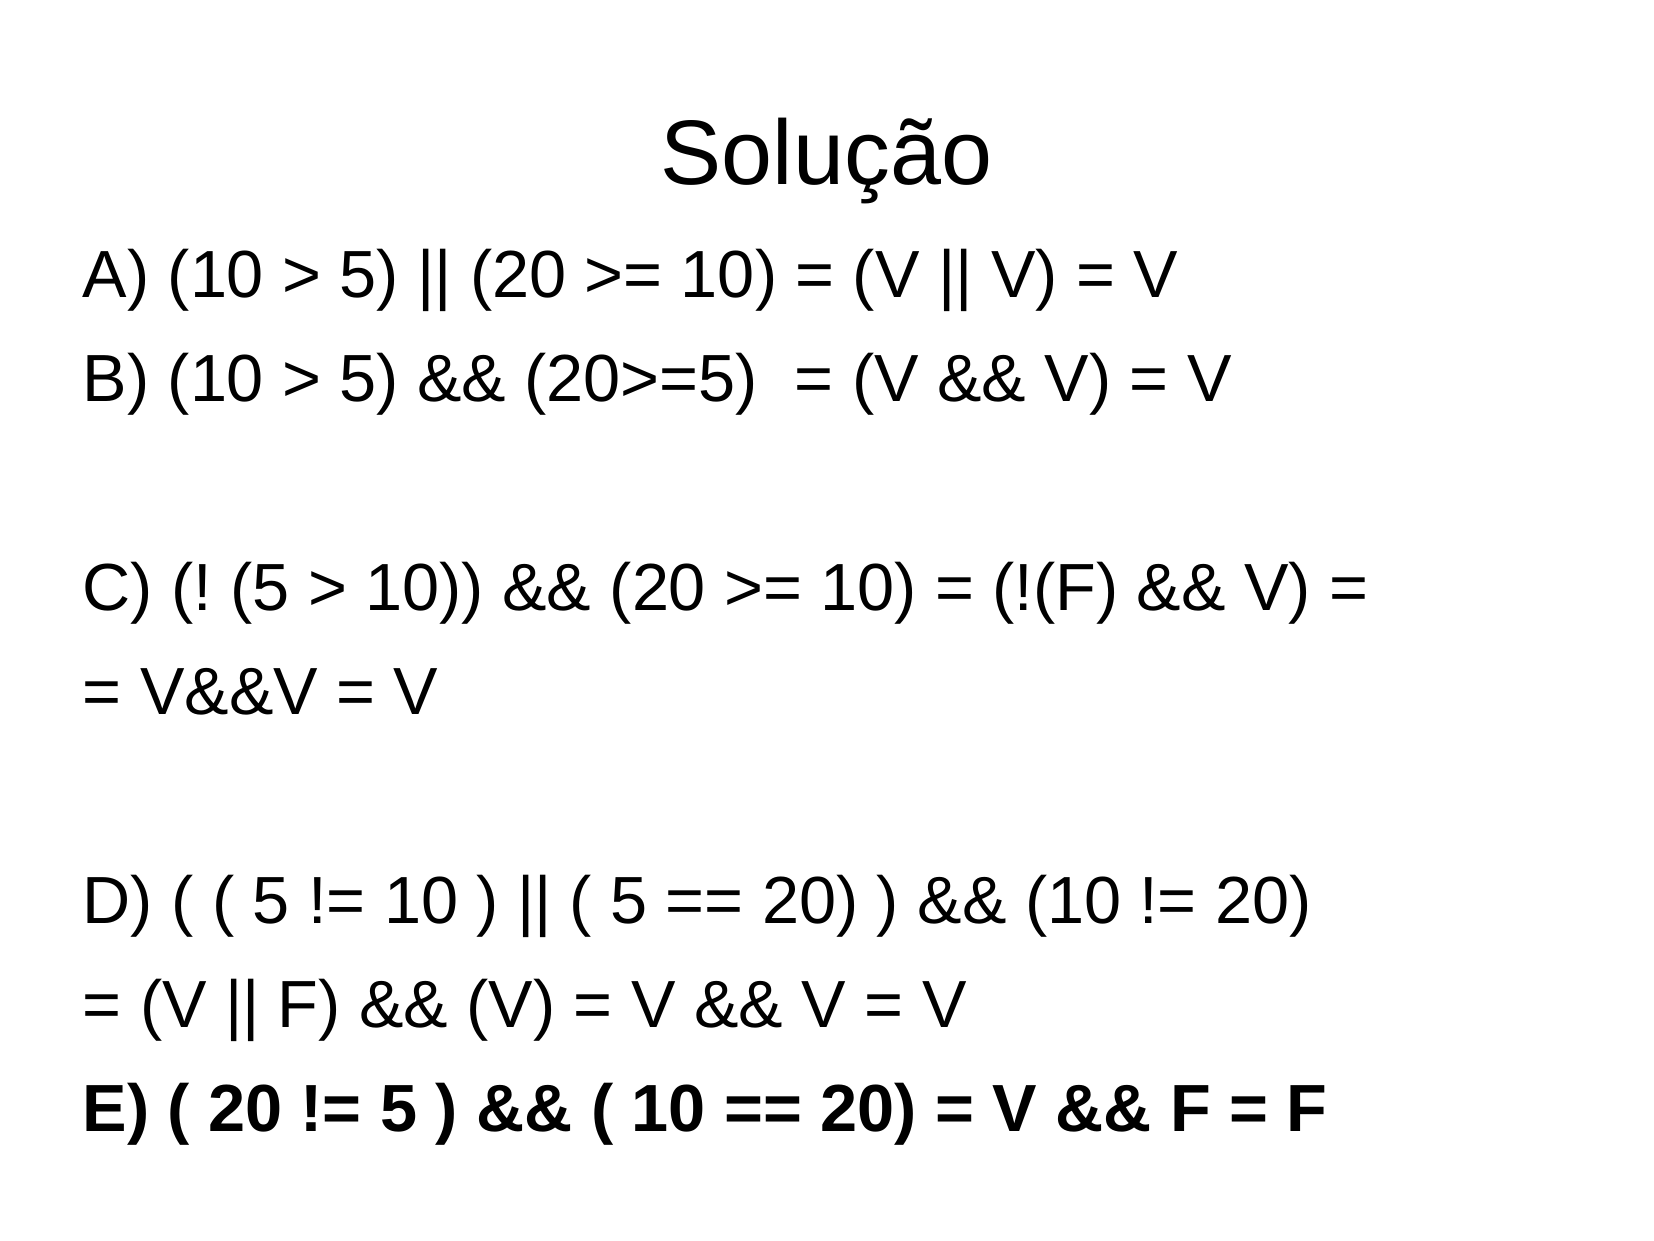

# Solução
A) (10 > 5) || (20 >= 10) = (V || V) = V
B) (10 > 5) && (20>=5) = (V && V) = V
C) (! (5 > 10)) && (20 >= 10) = (!(F) && V) =
= V&&V = V
D) ( ( 5 != 10 ) || ( 5 == 20) ) && (10 != 20)
= (V || F) && (V) = V && V = V
E) ( 20 != 5 ) && ( 10 == 20) = V && F = F